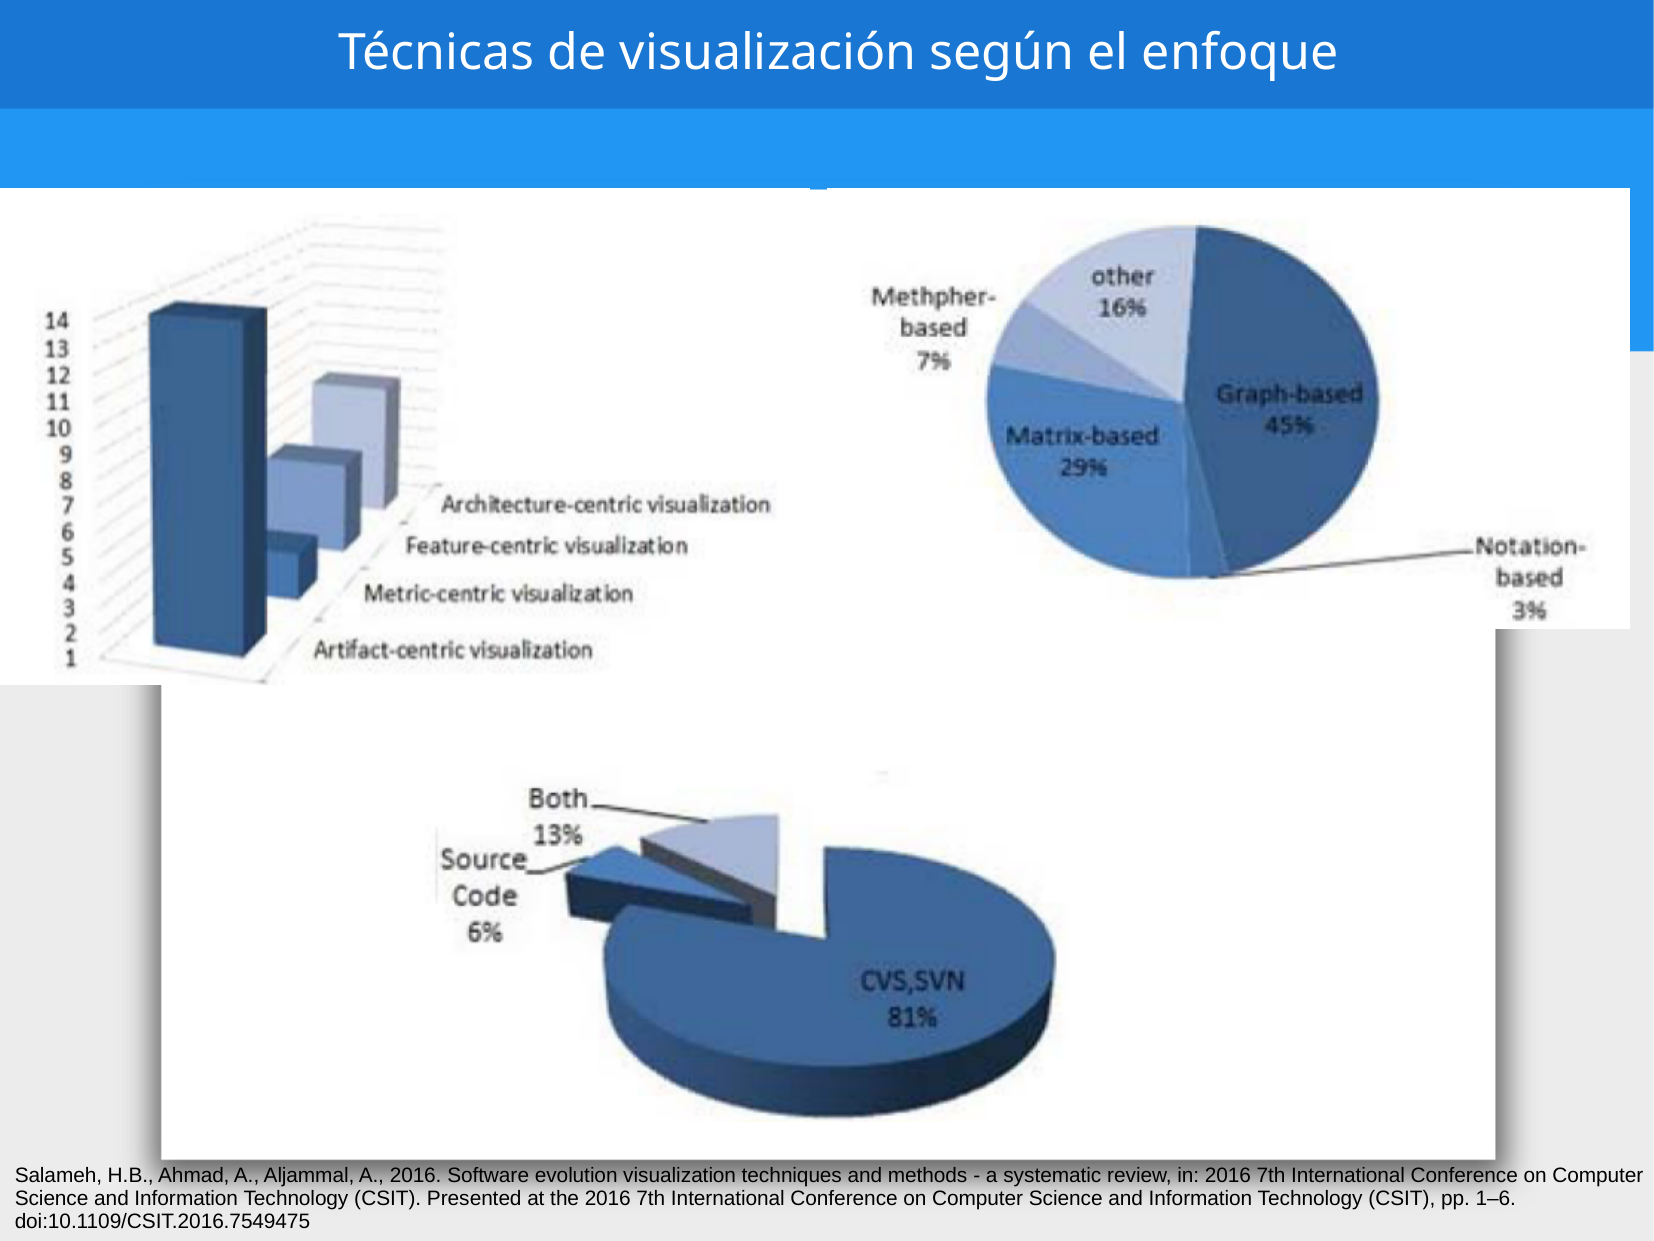

# Técnicas de visualización según el enfoque
Salameh, H.B., Ahmad, A., Aljammal, A., 2016. Software evolution visualization techniques and methods - a systematic review, in: 2016 7th International Conference on Computer Science and Information Technology (CSIT). Presented at the 2016 7th International Conference on Computer Science and Information Technology (CSIT), pp. 1–6. doi:10.1109/CSIT.2016.7549475